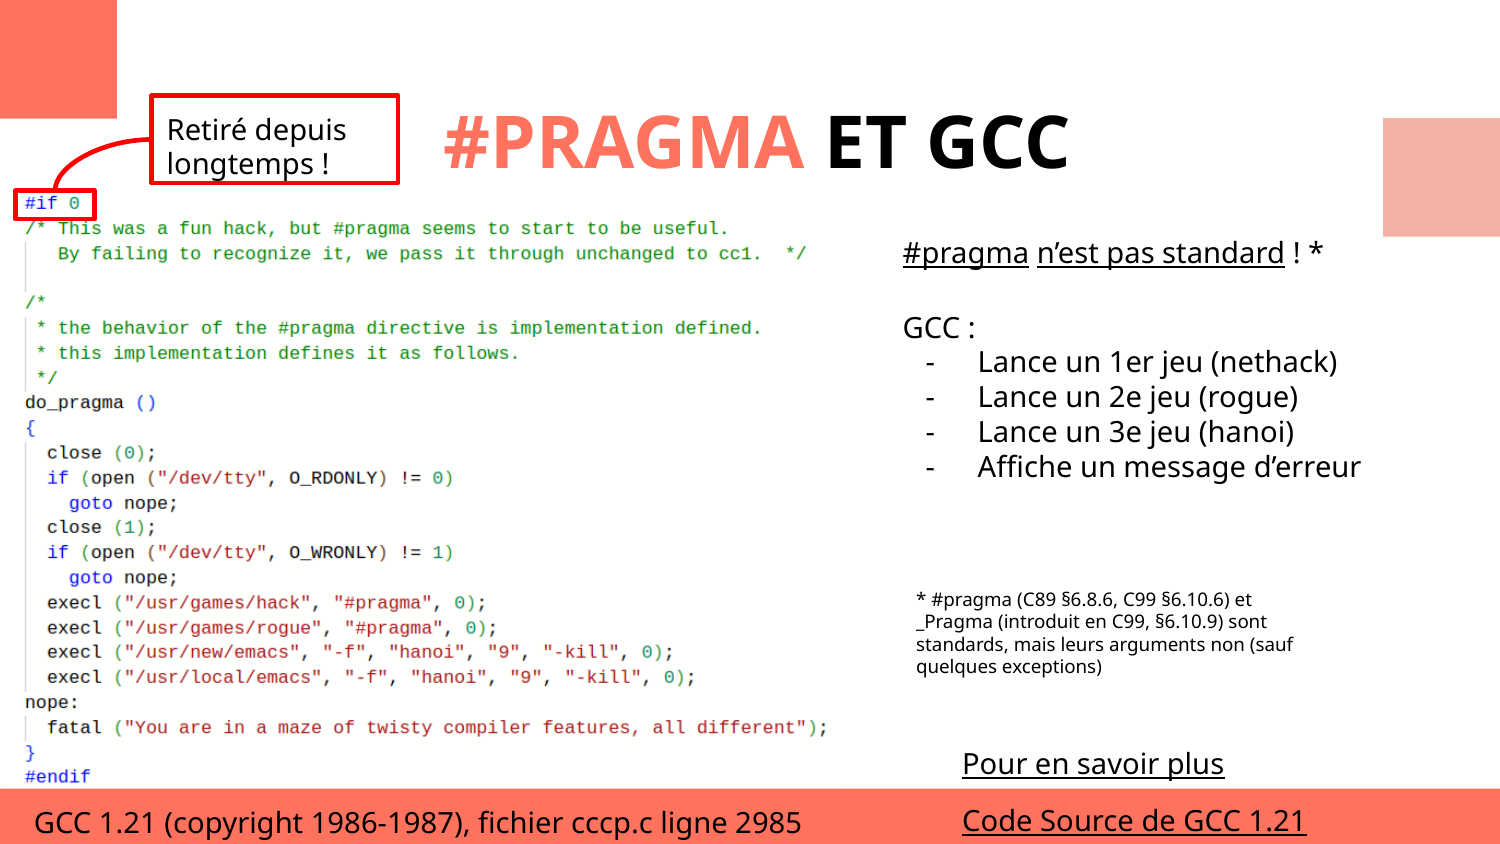

Retiré depuis longtemps !
# #PRAGMA ET GCC
#pragma n’est pas standard ! *
GCC :
Lance un 1er jeu (nethack)
Lance un 2e jeu (rogue)
Lance un 3e jeu (hanoi)
Affiche un message d’erreur
* #pragma (C89 §6.8.6, C99 §6.10.6) et _Pragma (introduit en C99, §6.10.9) sont standards, mais leurs arguments non (sauf quelques exceptions)
Pour en savoir plus
Code Source de GCC 1.21
GCC 1.21 (copyright 1986-1987), fichier cccp.c ligne 2985